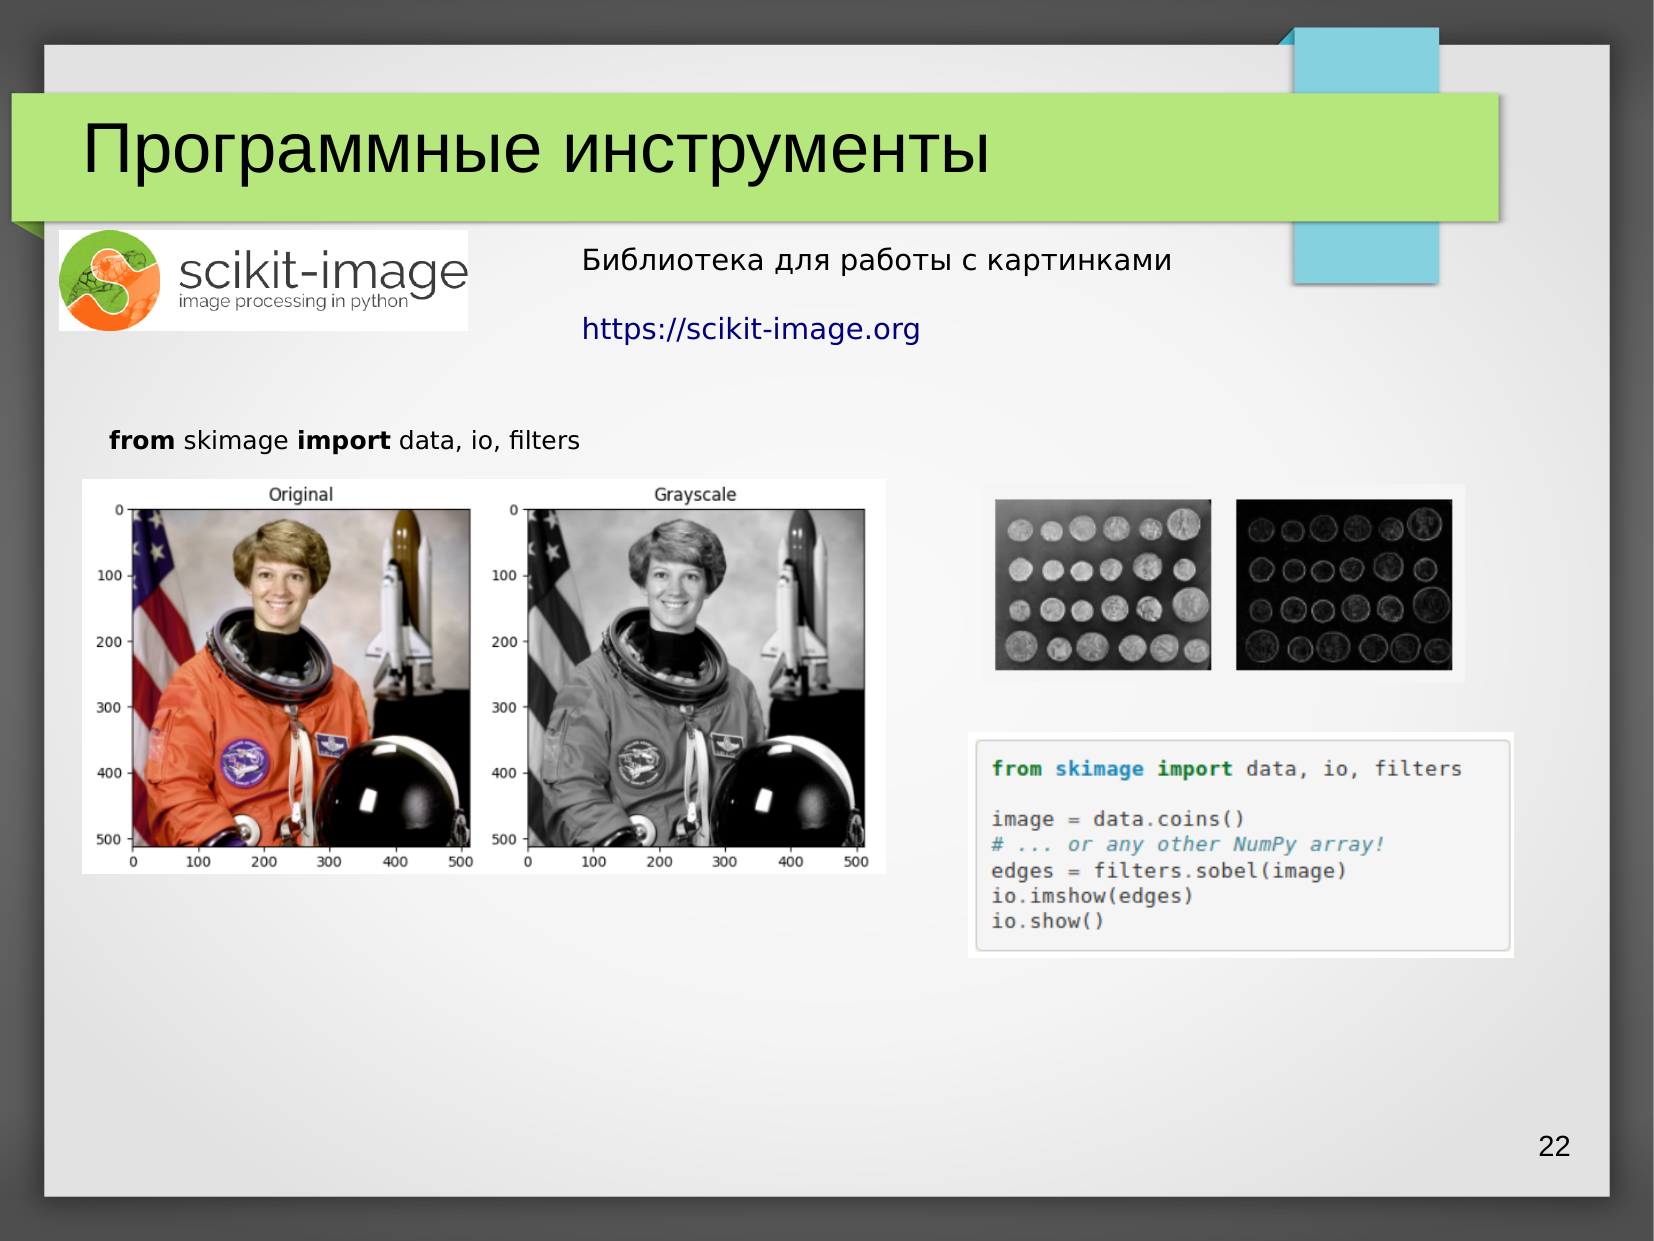

# Программные инструменты
Библиотека для работы с картинками
https://scikit-image.org
from skimage import data, io, filters
22